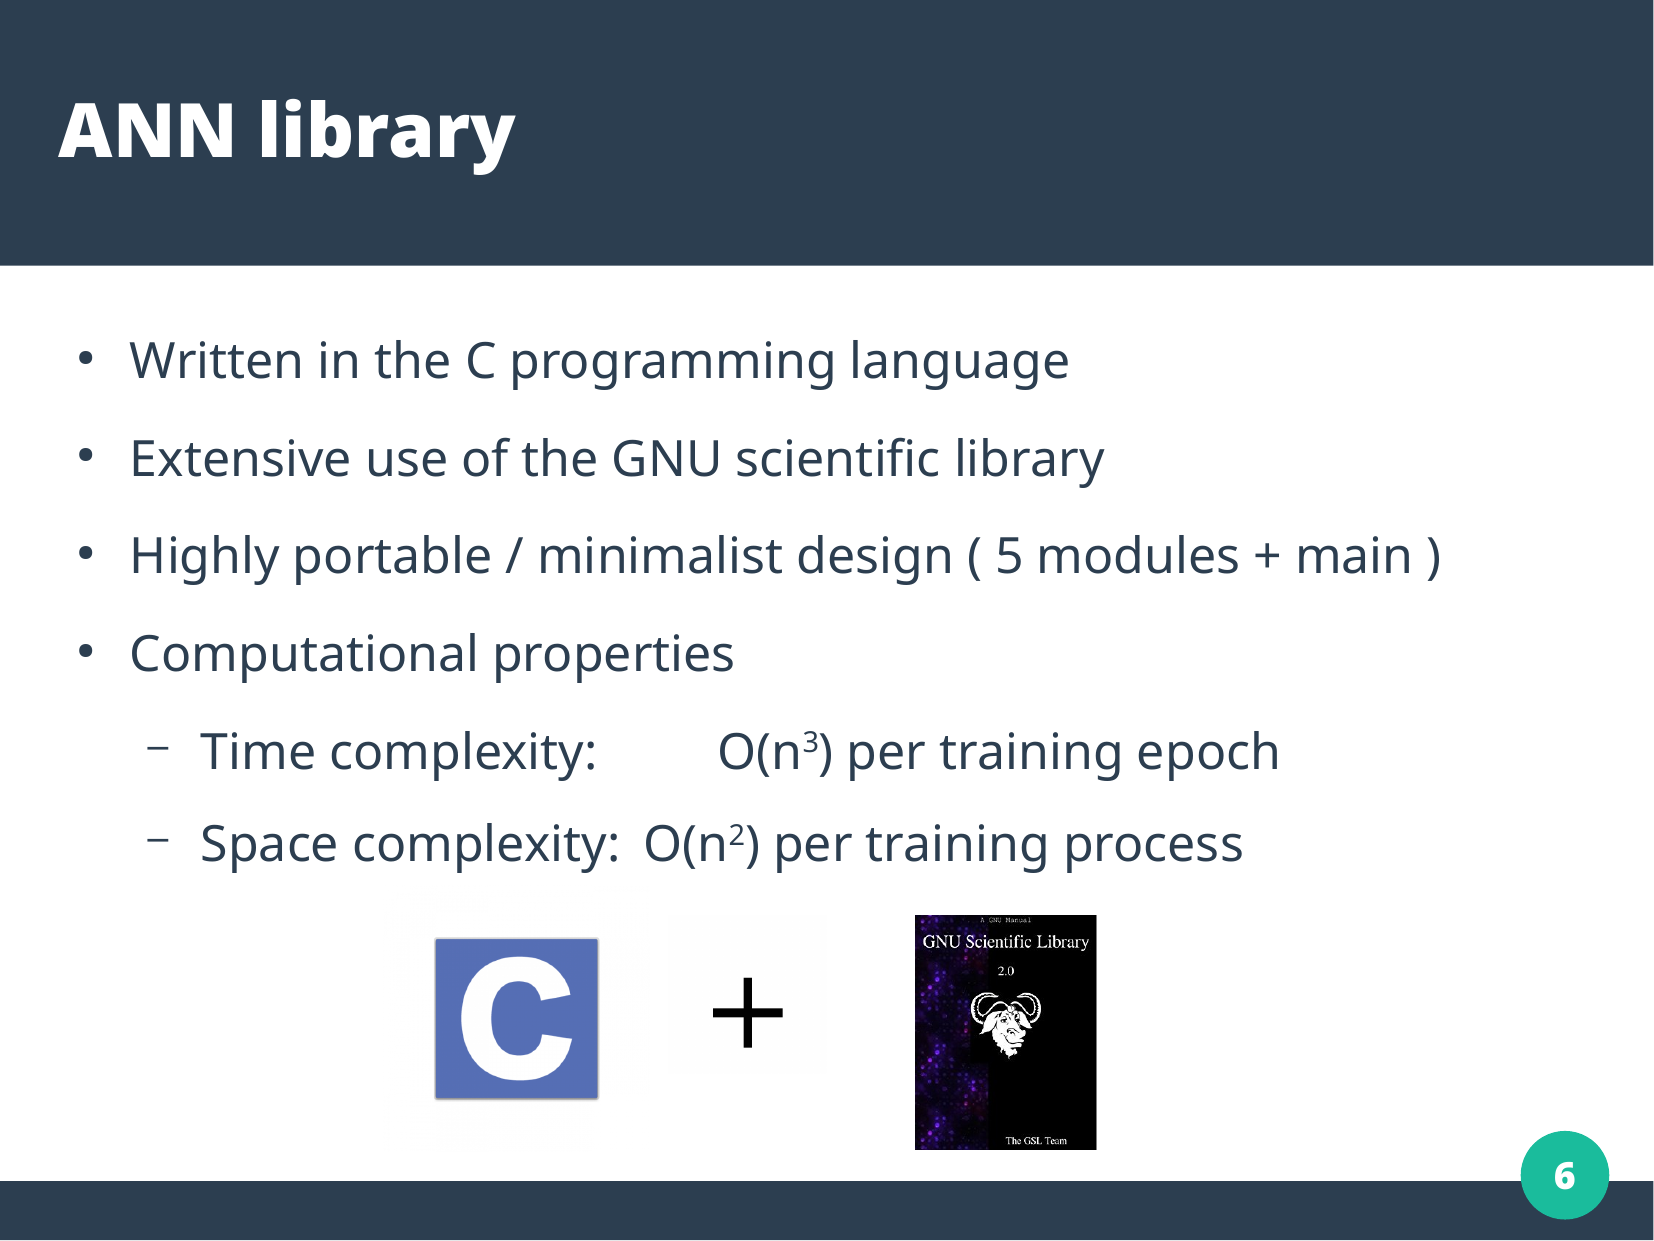

# ANN library
Written in the C programming language
Extensive use of the GNU scientific library
Highly portable / minimalist design ( 5 modules + main )
Computational properties
Time complexity: 		O(n3) per training epoch
Space complexity:	O(n2) per training process
6